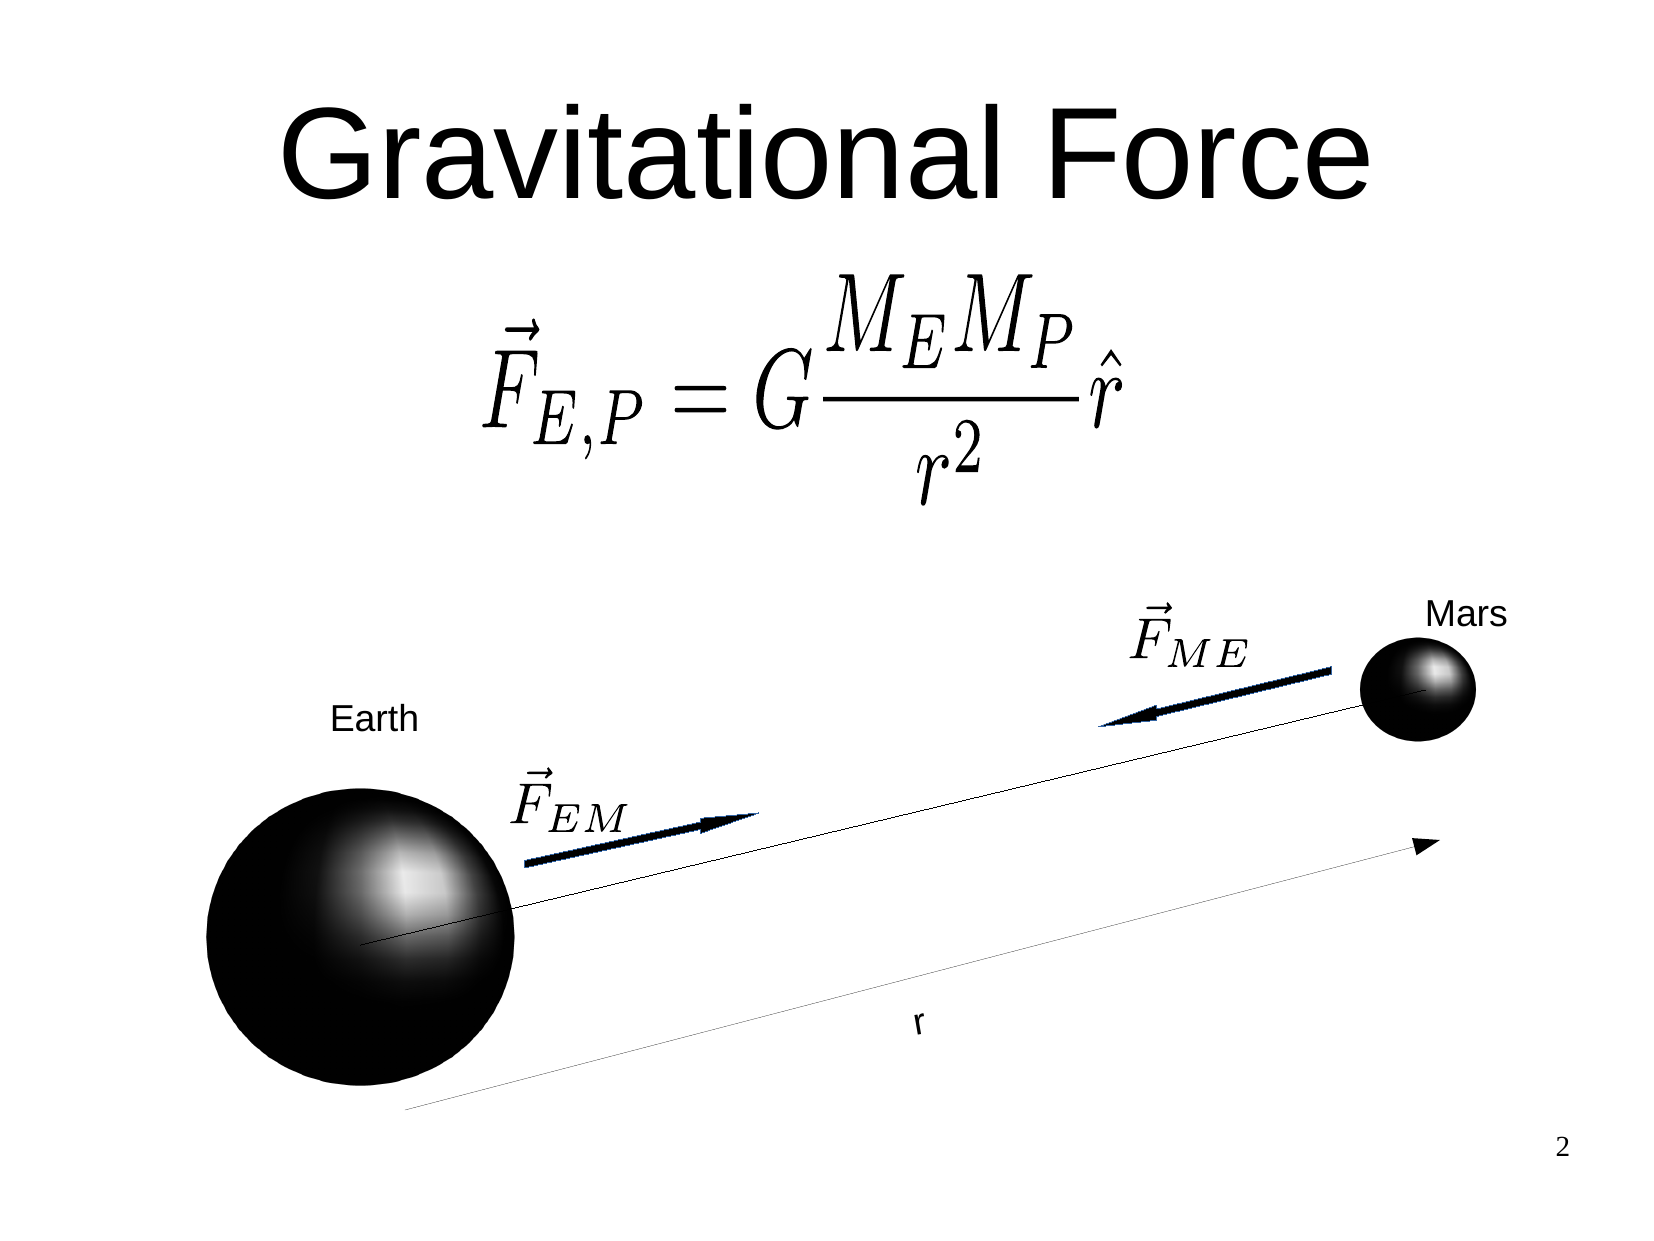

# Gravitational Force
Mars
Earth
r
2